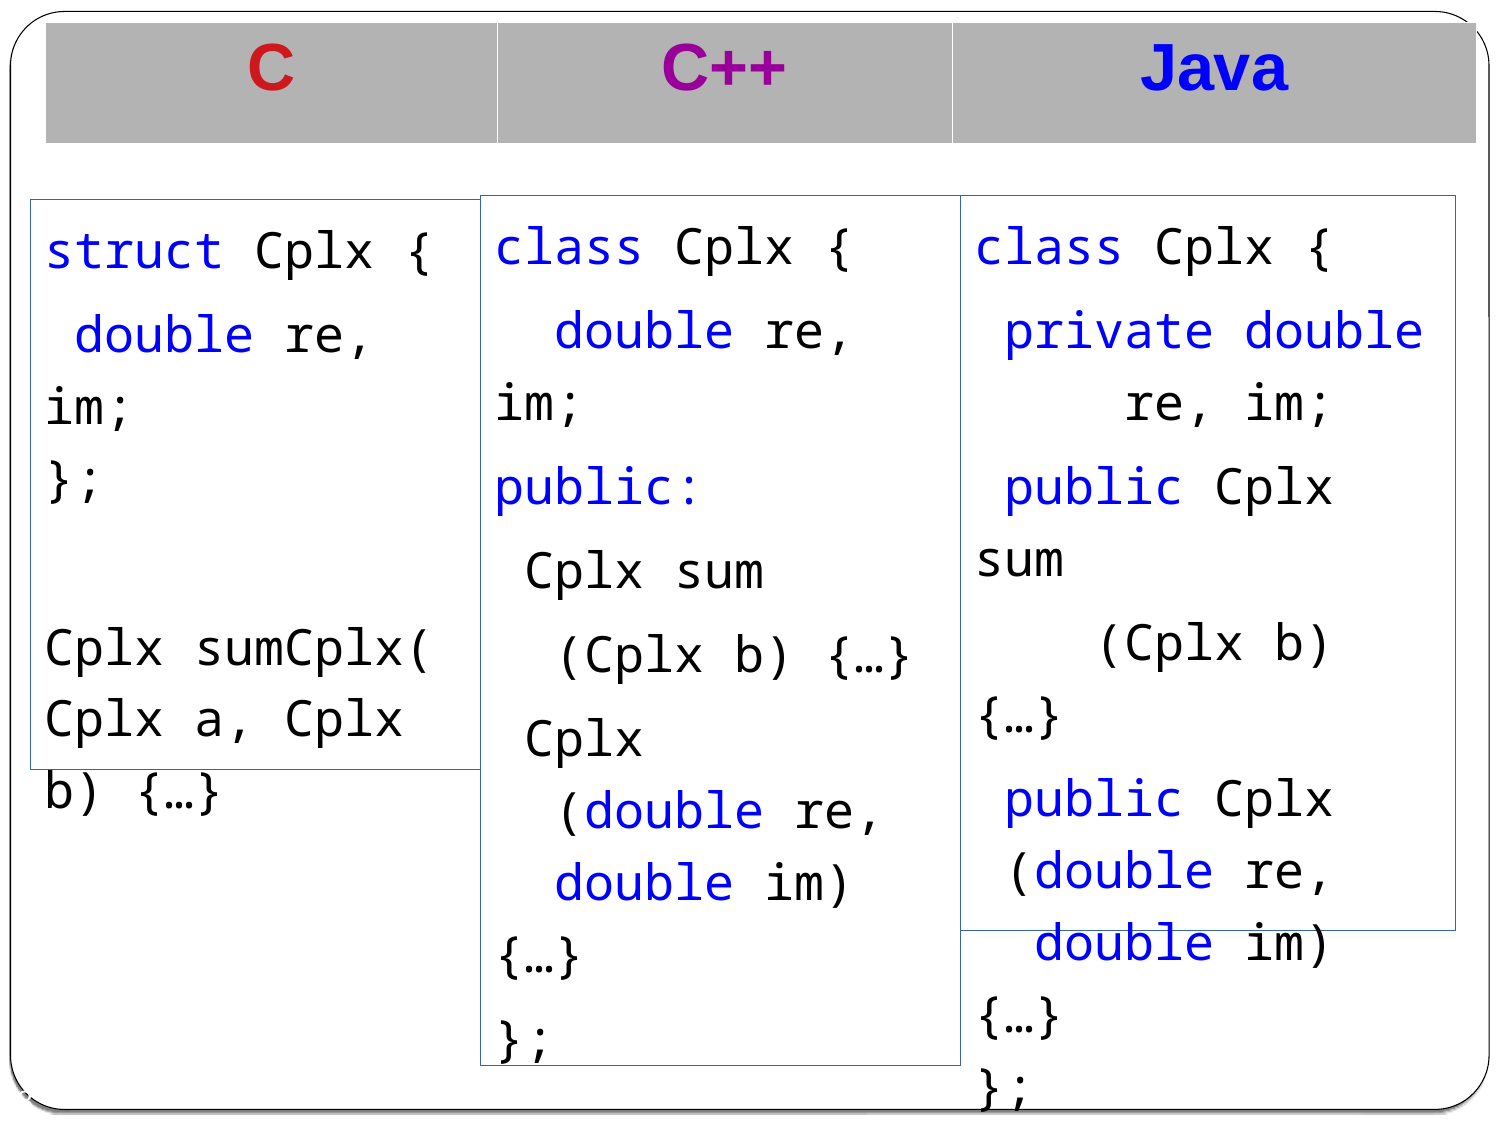

| C | C++ | Java |
| --- | --- | --- |
class Cplx {
 double re, im;
public:
 Cplx sum
 (Cplx b) {…}
 Cplx
 (double re,
 double im) {…}
};
class Cplx {
 private double re, im;
 public Cplx sum
 (Cplx b) {…}
 public Cplx
 (double re,
 double im) {…}
};
# struct Cplx {
 double re, im;
};
Cplx sumCplx(
Cplx a, Cplx b) {…}